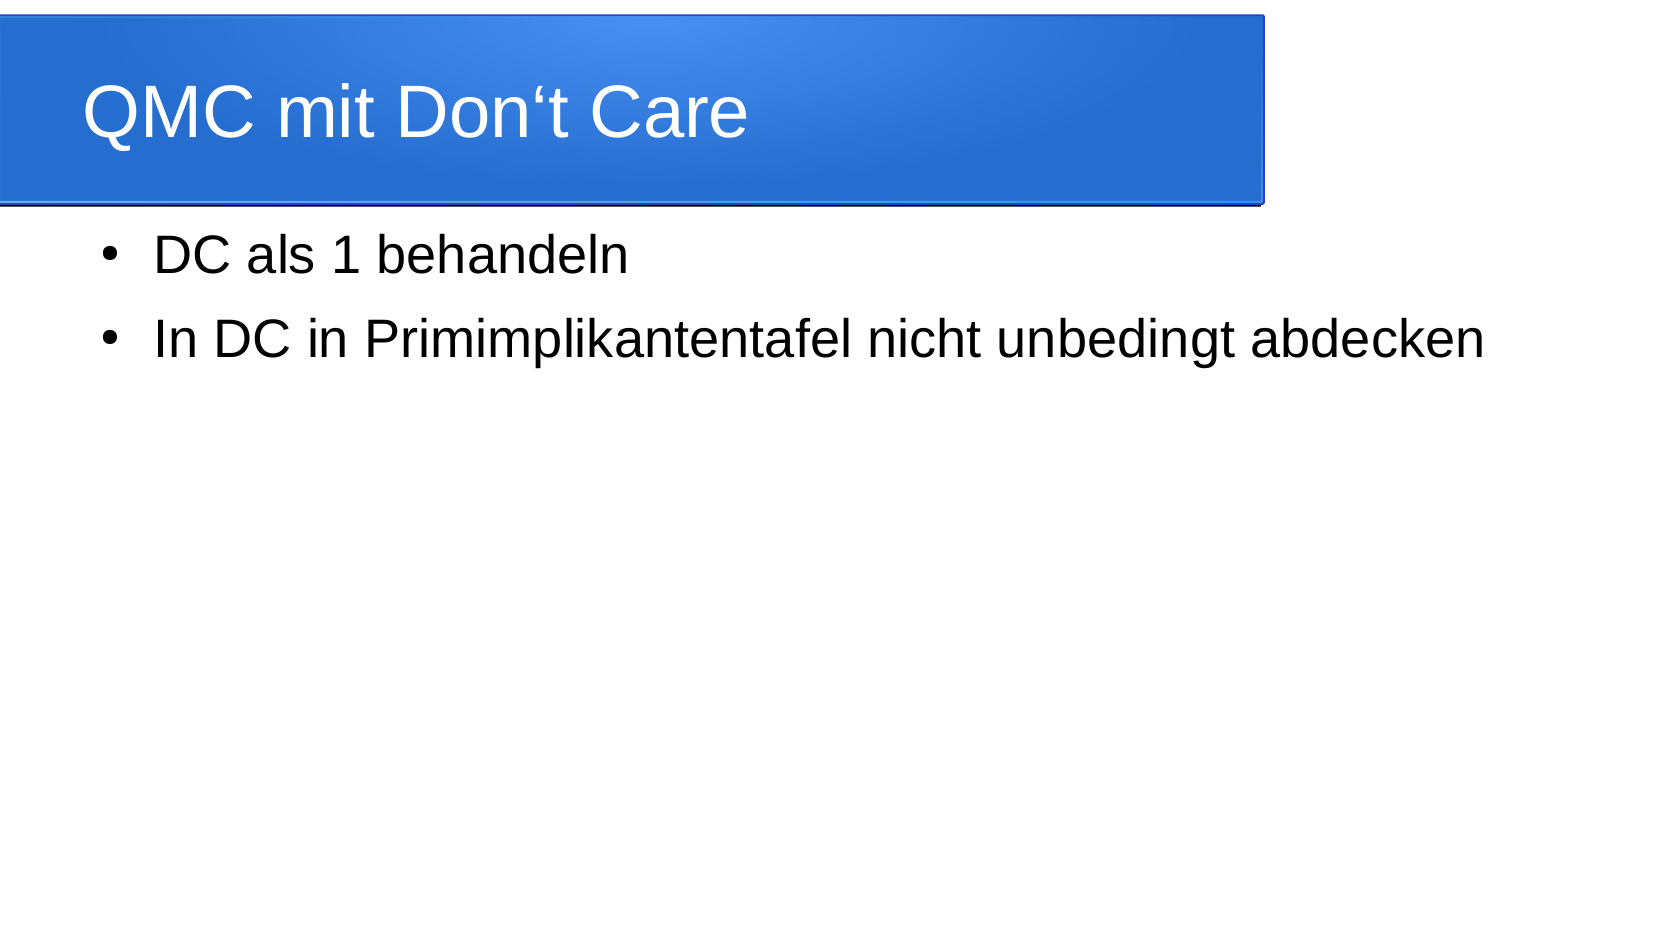

# QMC mit Don‘t Care
DC als 1 behandeln
In DC in Primimplikantentafel nicht unbedingt abdecken